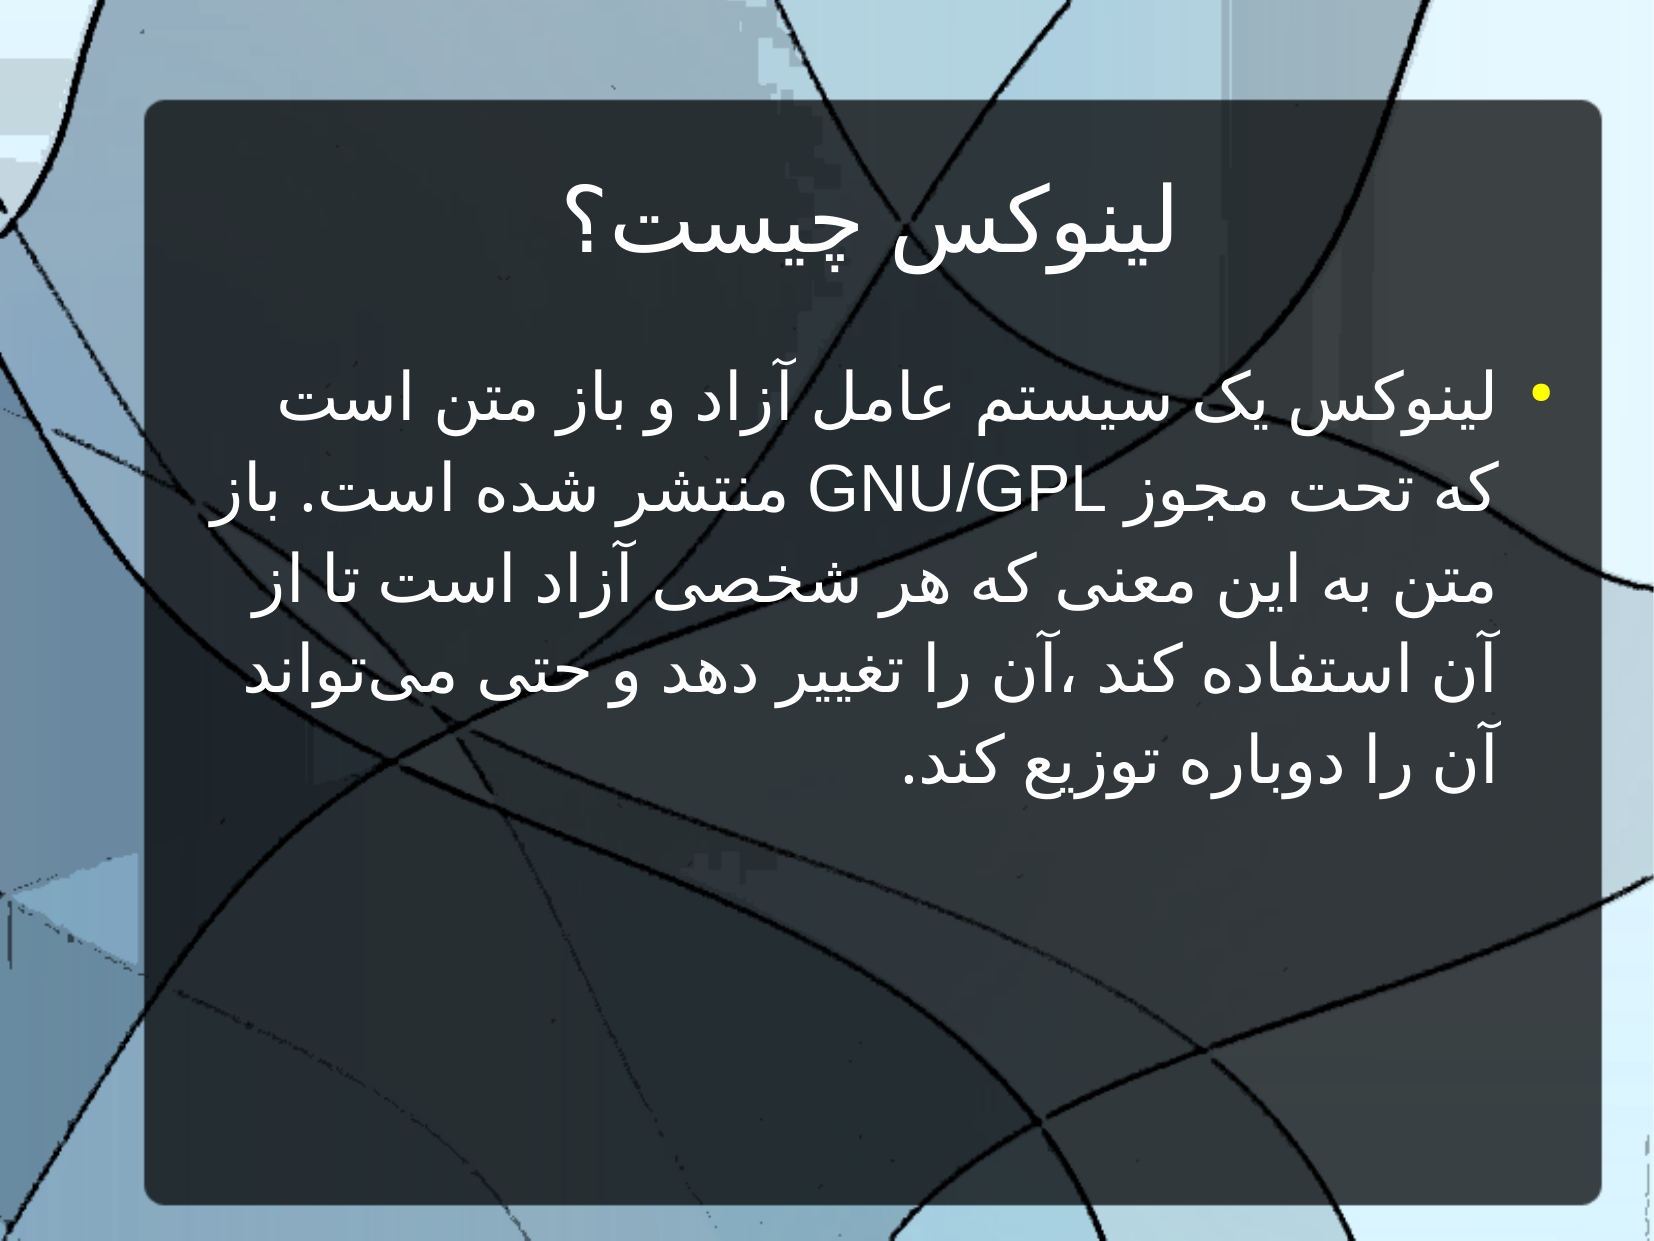

# لینوکس چیست؟
لینوکس یک سیستم عامل آزاد و باز متن است که تحت مجوز GNU/GPL منتشر شده است. باز متن به این معنی که هر شخصی آزاد است تا از آن استفاده کند ،‌آن را تغییر دهد و حتی می‌تواند آن را دوباره توزیع کند.